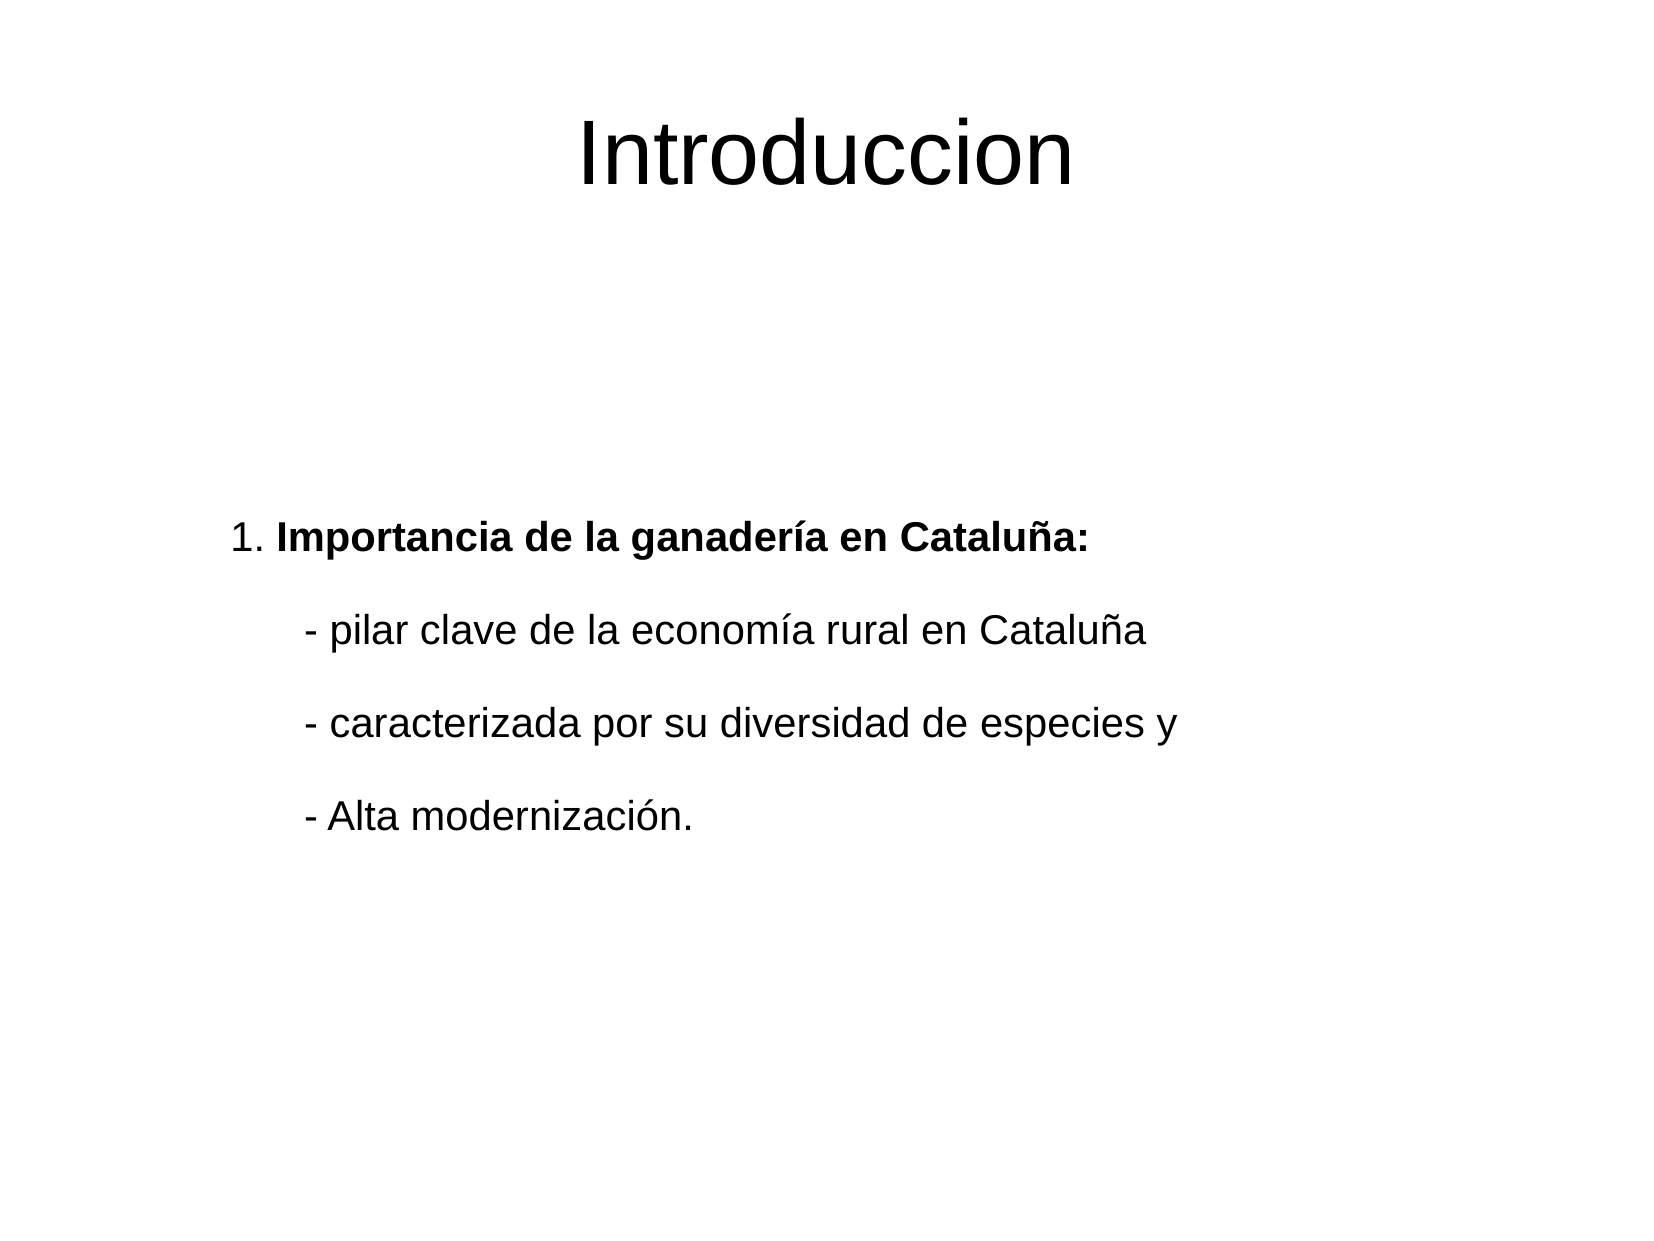

# Introduccion
		1. Importancia de la ganadería en Cataluña:
			- pilar clave de la economía rural en Cataluña
			- caracterizada por su diversidad de especies y
			- Alta modernización.